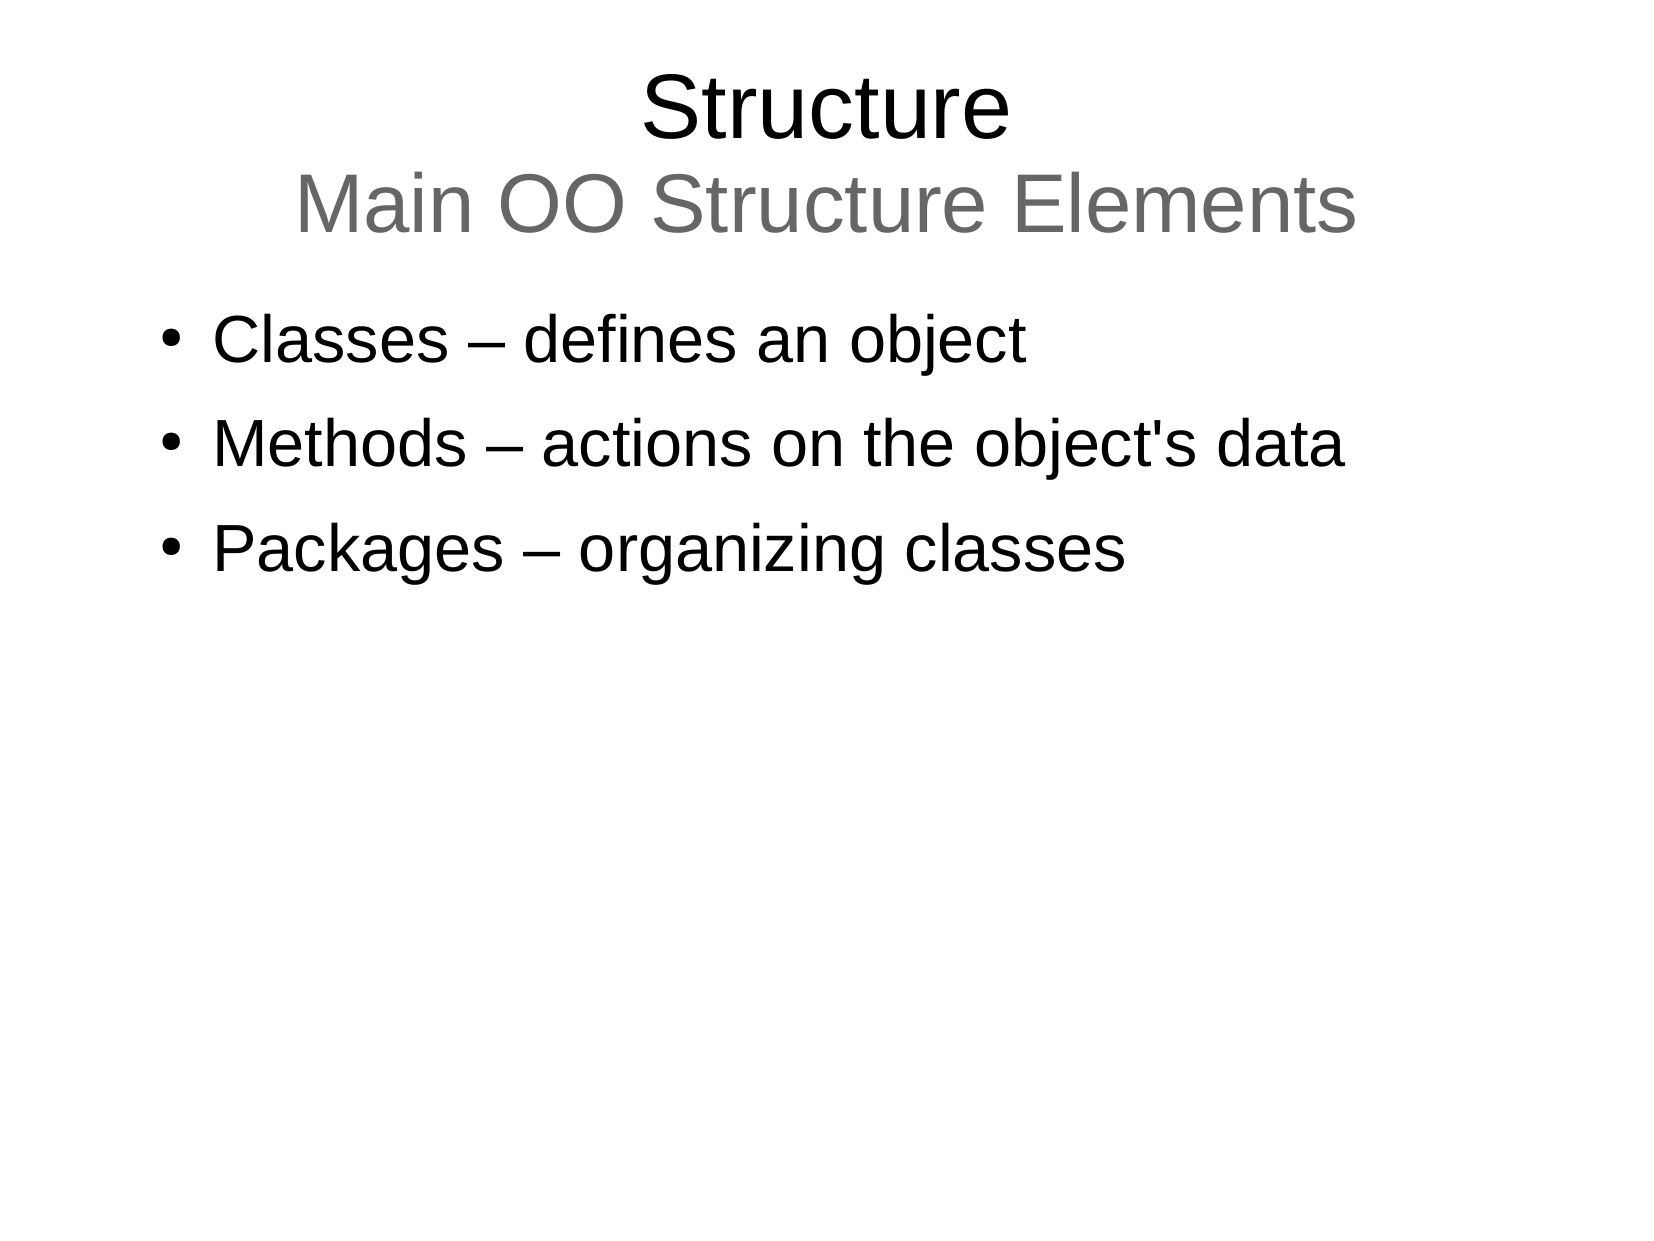

# Structure Main OO Structure Elements
Classes – defines an object
Methods – actions on the object's data
Packages – organizing classes